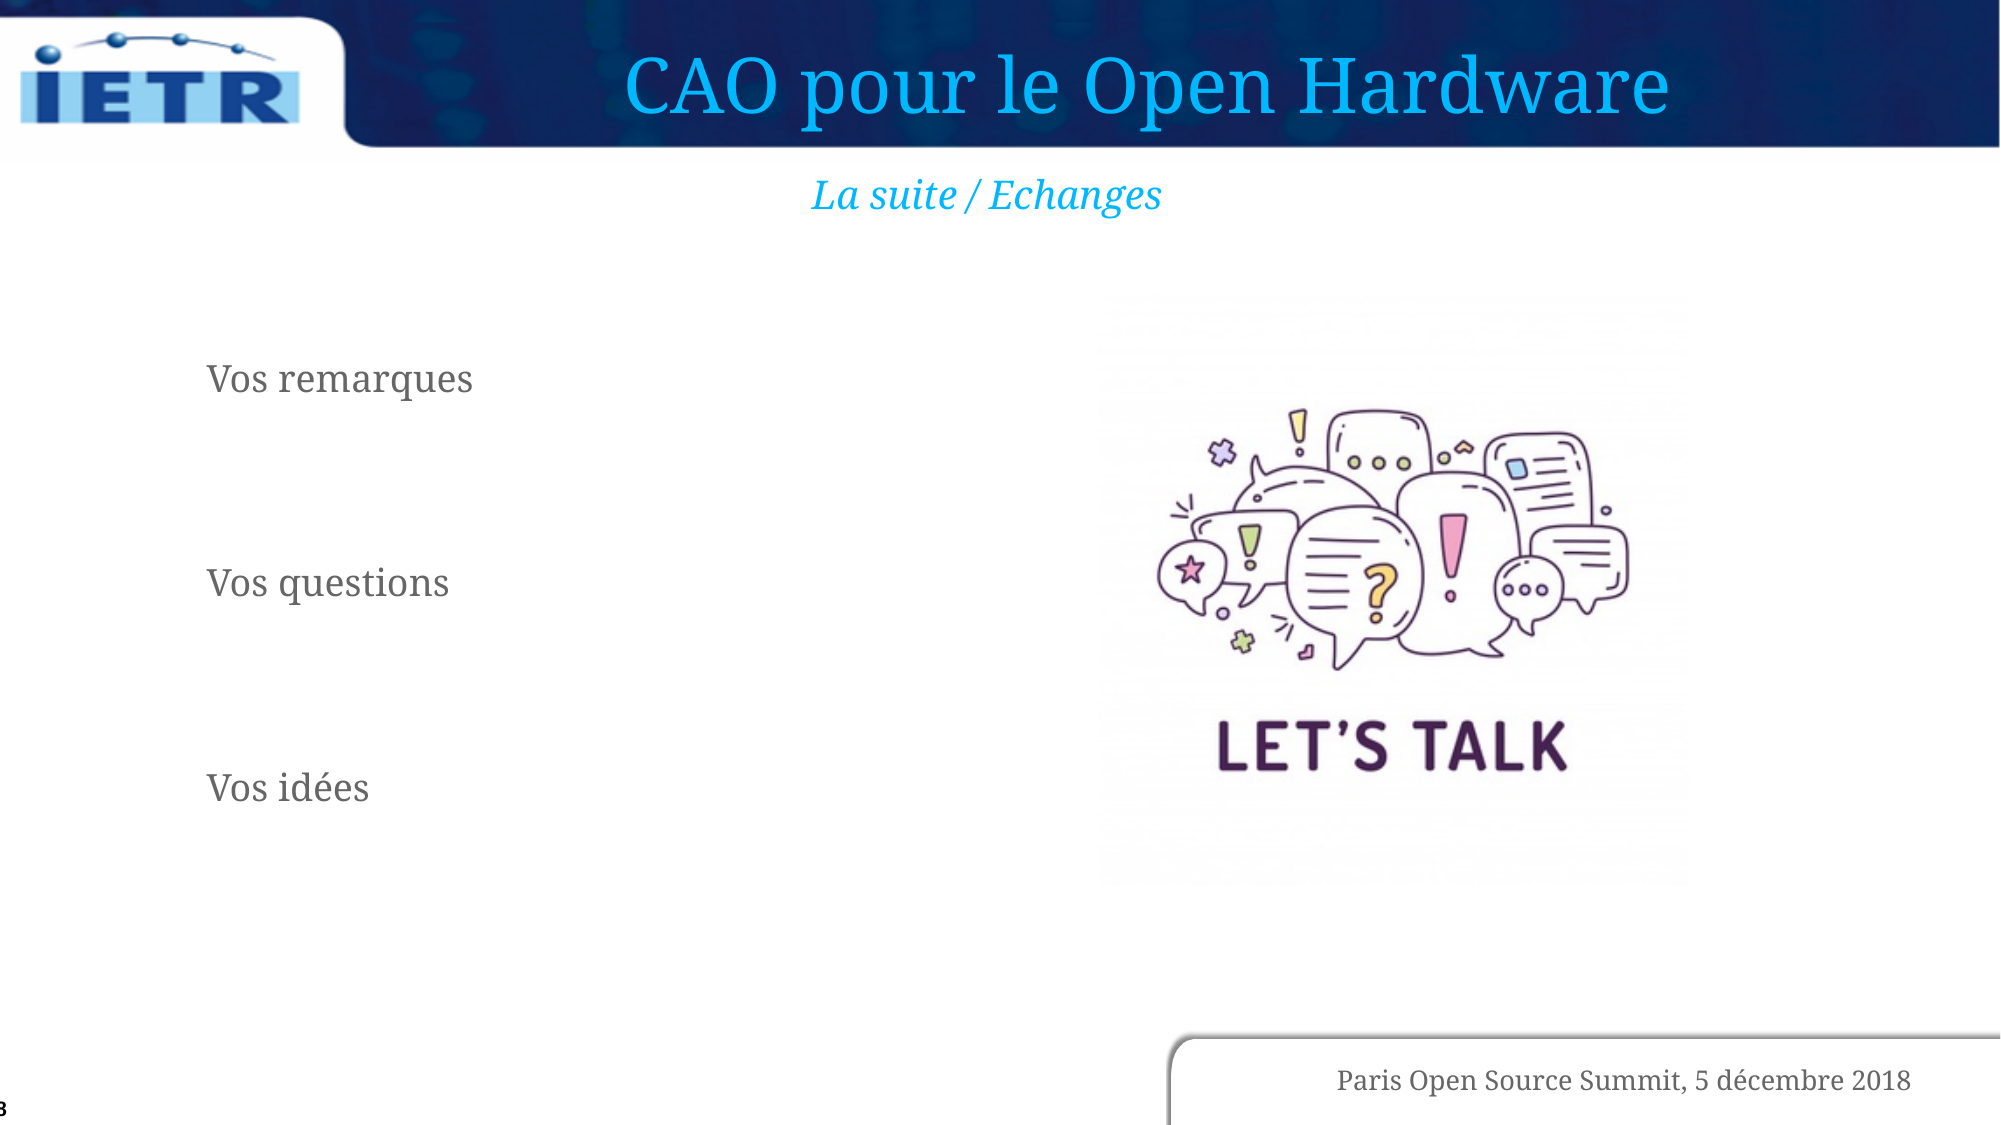

CAO pour le Open Hardware
La suite / Echanges
	Vos remarques
	Vos questions
	Vos idées
Paris Open Source Summit, 5 décembre 2018